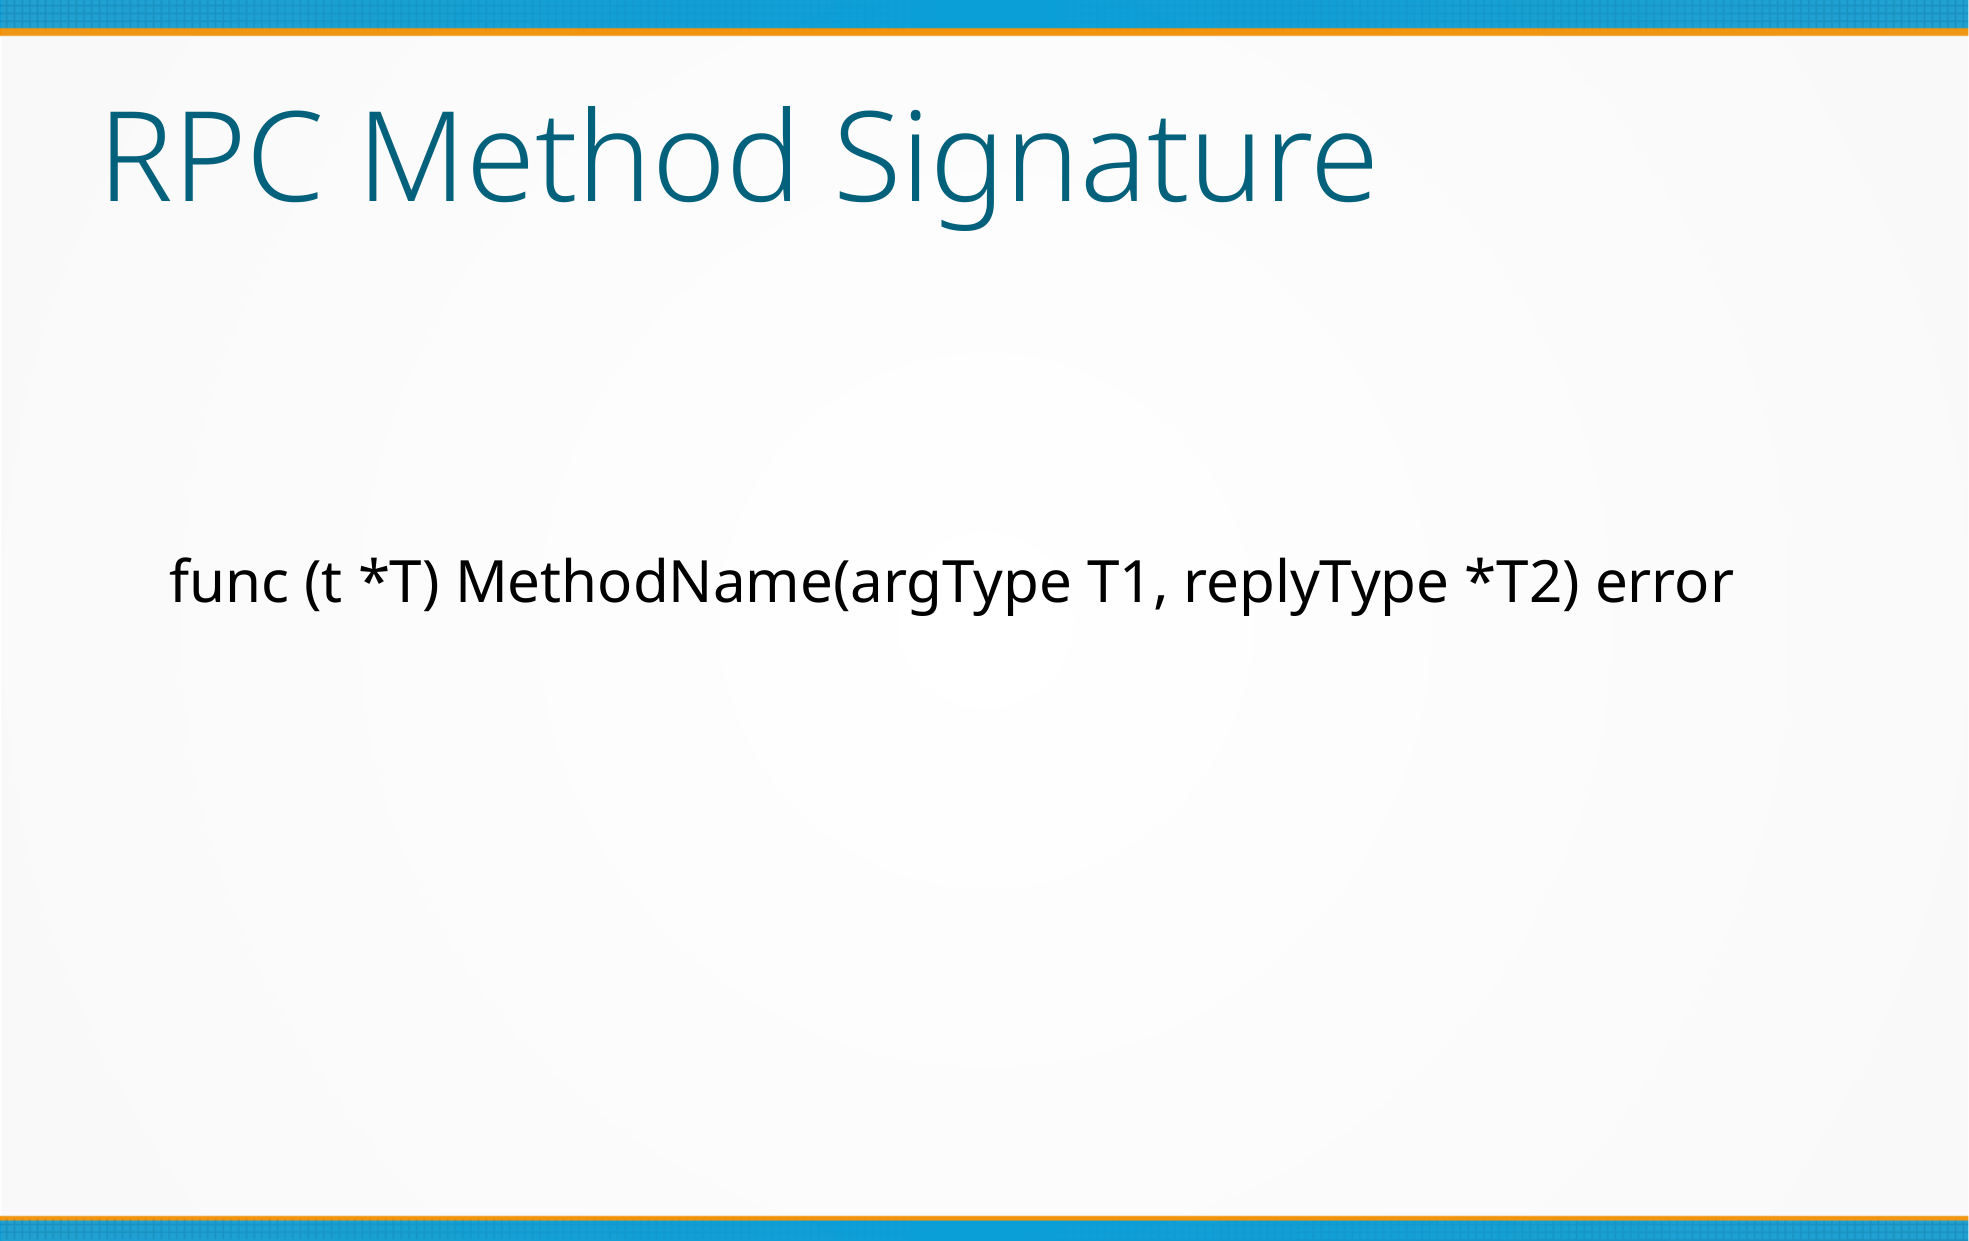

# RPC Method Signature
func (t *T) MethodName(argType T1, replyType *T2) error